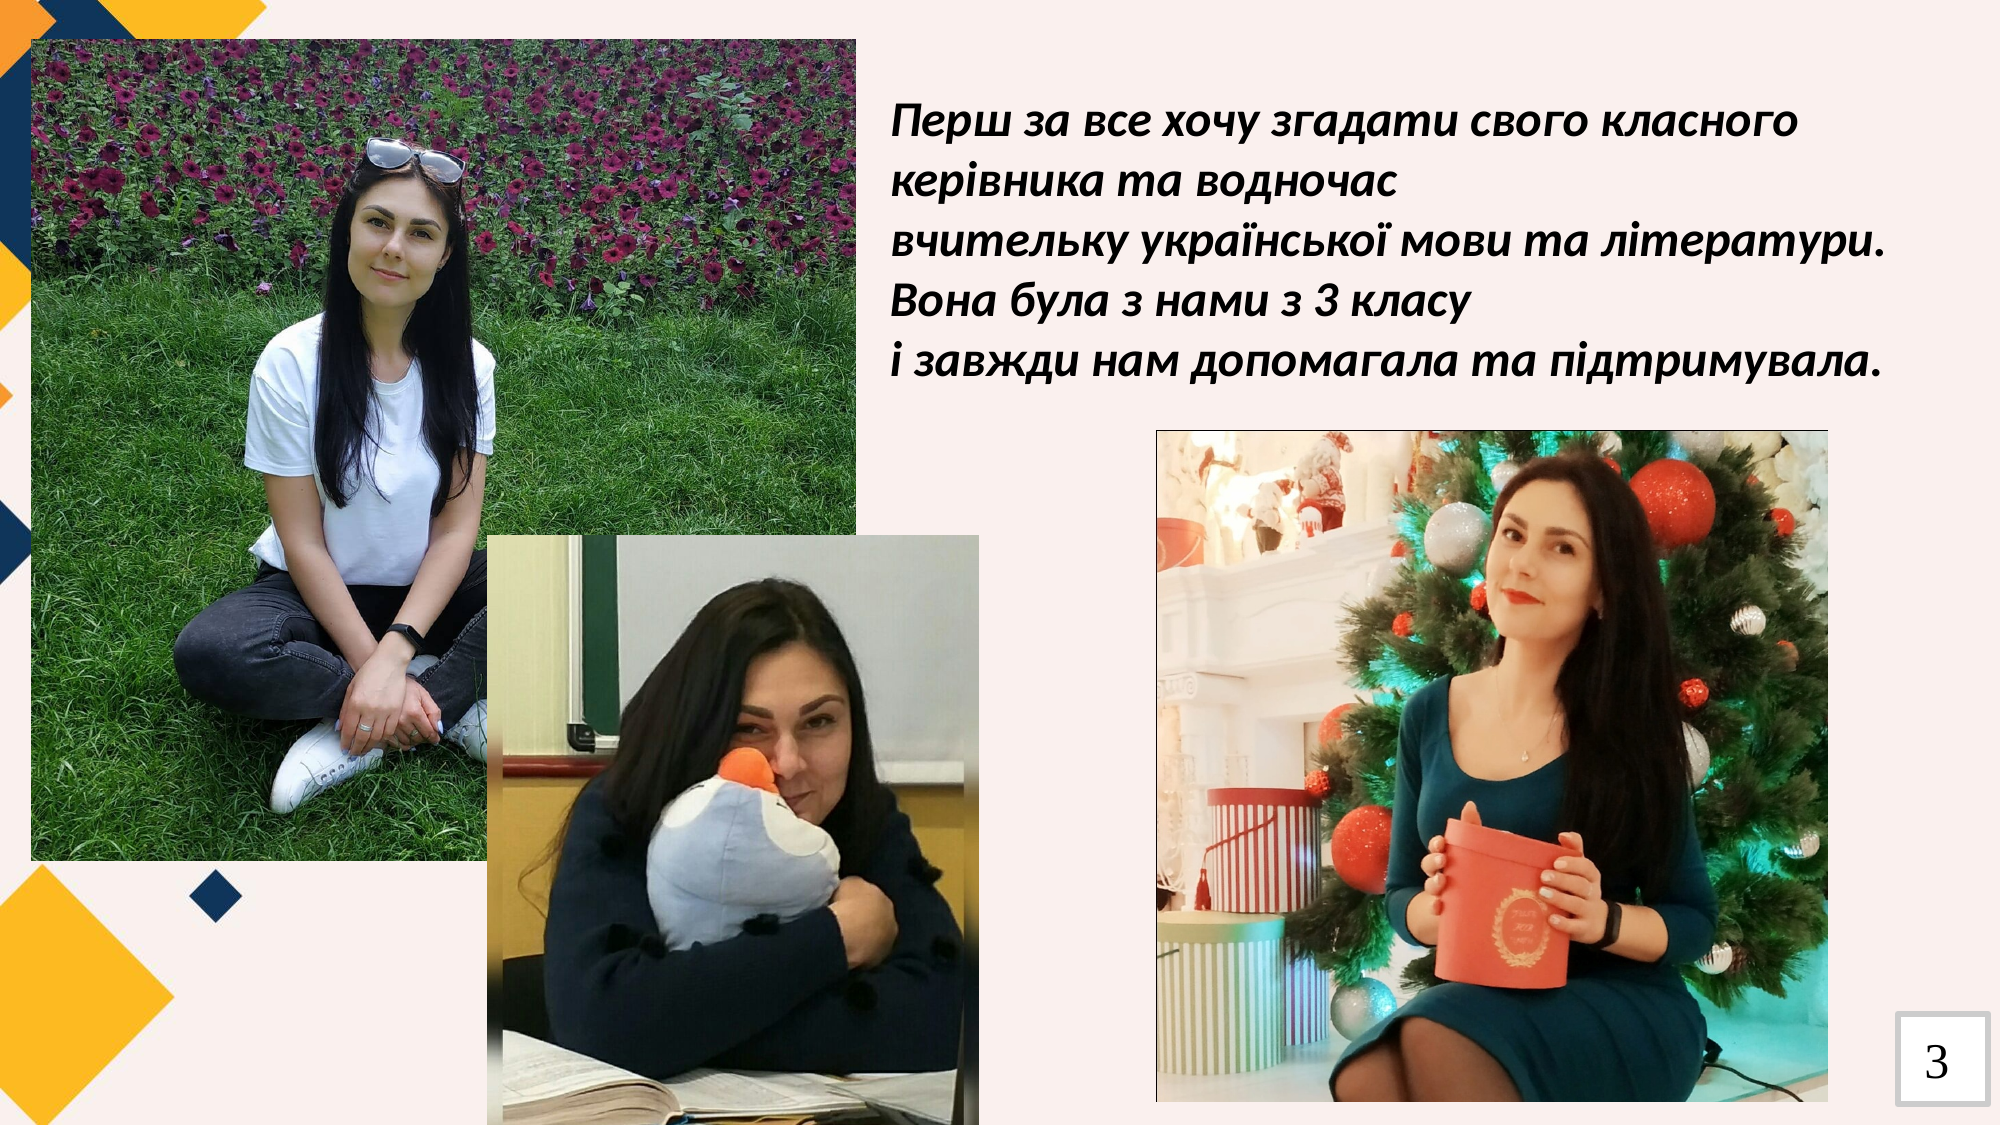

Перш за все хочу згадати свого класного керівника та водночас
вчительку української мови та літератури. Вона була з нами з 3 класу
і завжди нам допомагала та підтримувала.
3